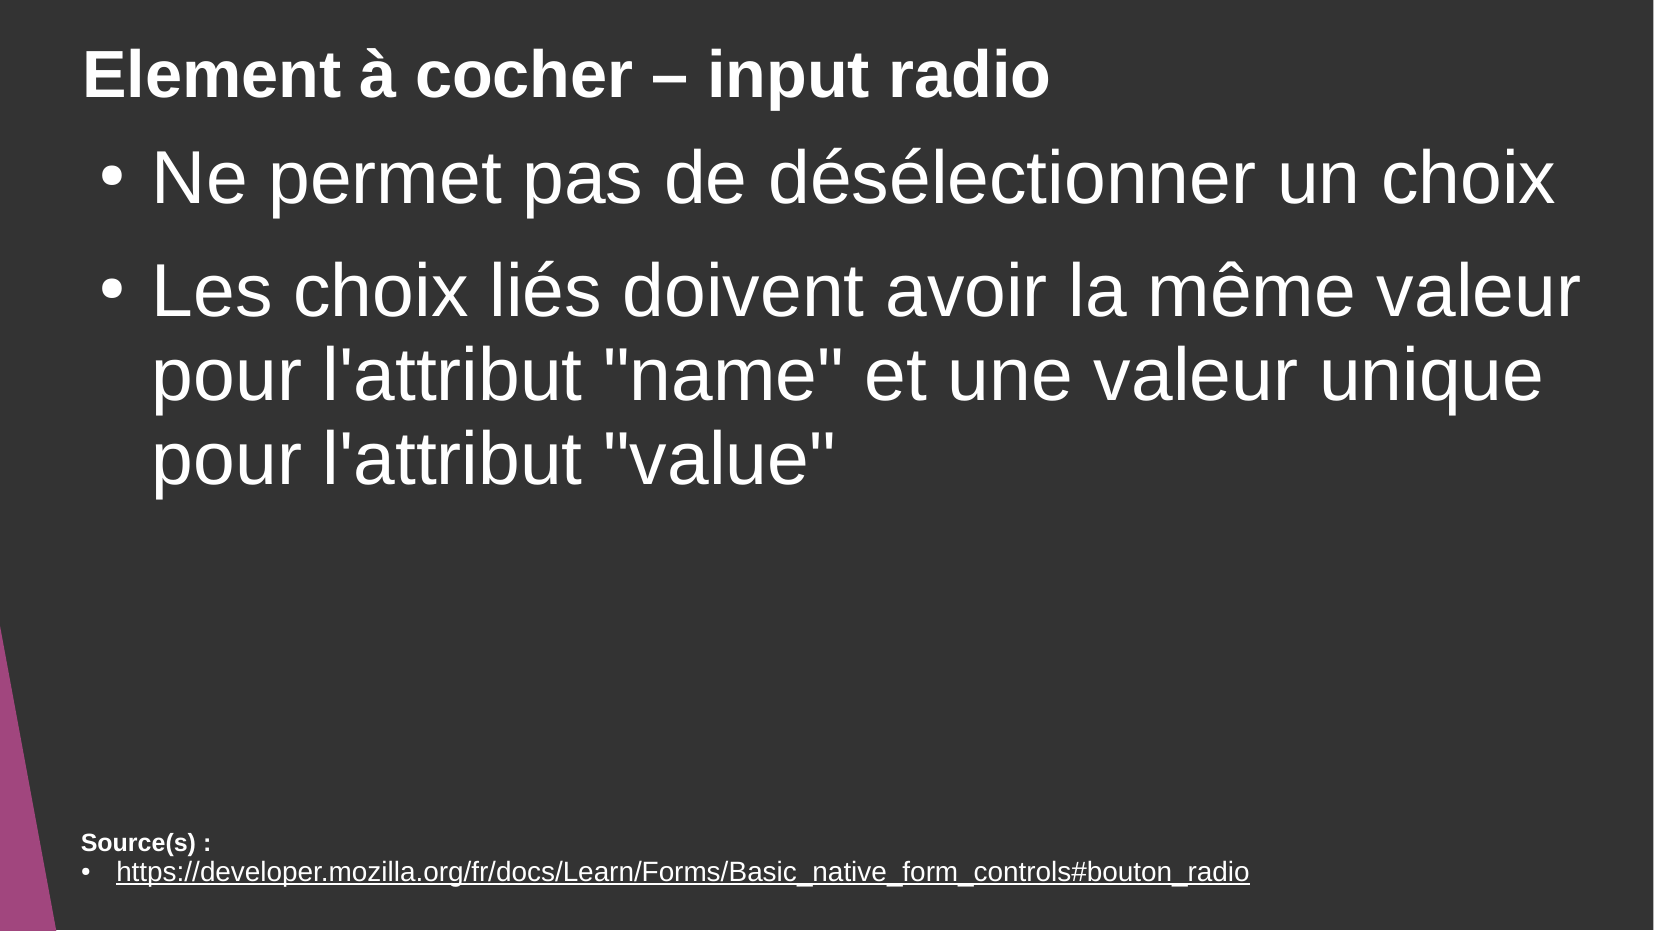

# Element à cocher – input radio
Ne permet pas de désélectionner un choix
Les choix liés doivent avoir la même valeur pour l'attribut "name" et une valeur unique pour l'attribut "value"
Source(s) :
https://developer.mozilla.org/fr/docs/Learn/Forms/Basic_native_form_controls#bouton_radio